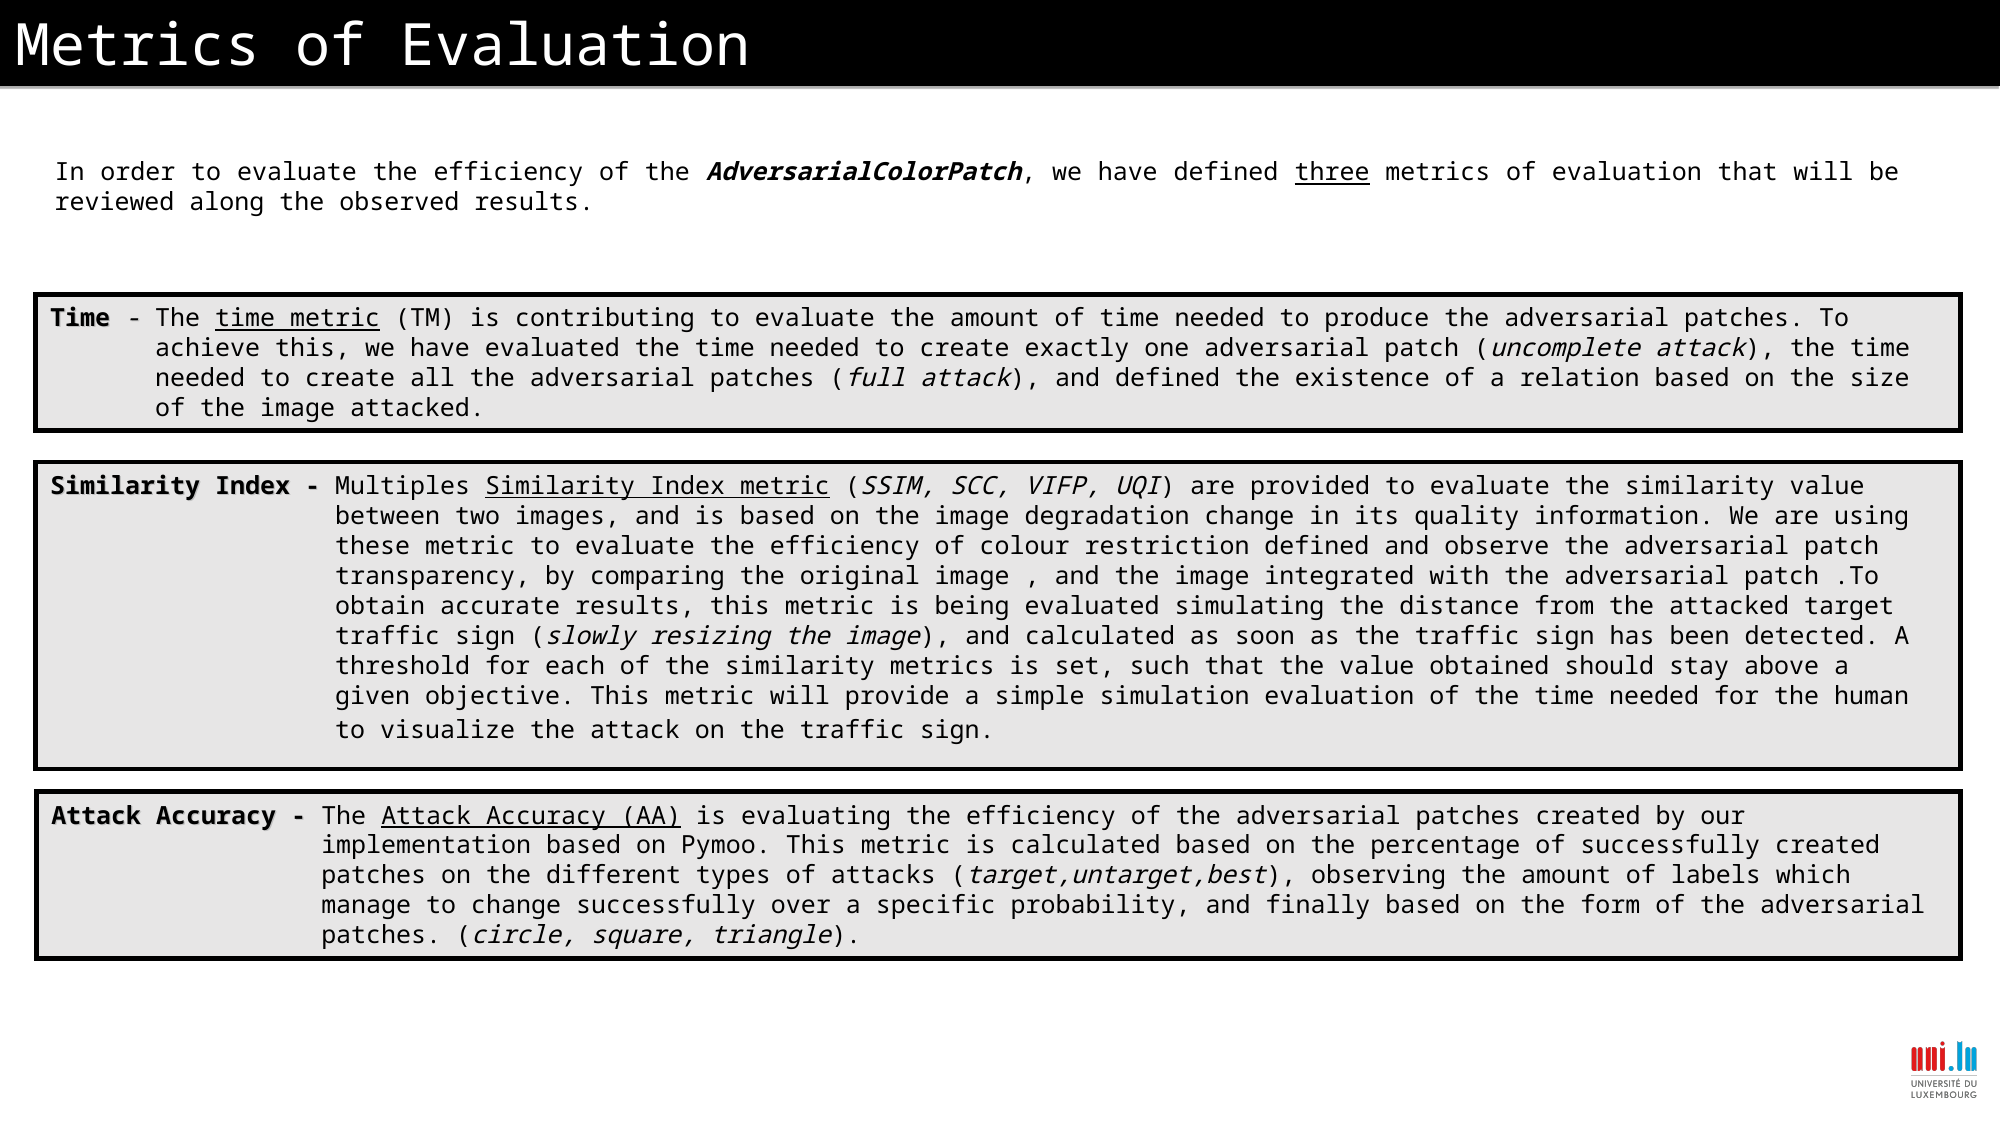

Metrics of Evaluation
In order to evaluate the efficiency of the AdversarialColorPatch, we have defined three metrics of evaluation that will be reviewed along the observed results.
Time - The time metric (TM) is contributing to evaluate the amount of time needed to produce the adversarial patches. To
 achieve this, we have evaluated the time needed to create exactly one adversarial patch (uncomplete attack), the time
 needed to create all the adversarial patches (full attack), and defined the existence of a relation based on the size
 of the image attacked.
Similarity Index - Multiples Similarity Index metric (SSIM, SCC, VIFP, UQI) are provided to evaluate the similarity value
 between two images, and is based on the image degradation change in its quality information. We are using
 these metric to evaluate the efficiency of colour restriction defined and observe the adversarial patch
 transparency, by comparing the original image , and the image integrated with the adversarial patch .To
 obtain accurate results, this metric is being evaluated simulating the distance from the attacked target
 traffic sign (slowly resizing the image), and calculated as soon as the traffic sign has been detected. A
 threshold for each of the similarity metrics is set, such that the value obtained should stay above a
 given objective. This metric will provide a simple simulation evaluation of the time needed for the human
 to visualize the attack on the traffic sign.
Attack Accuracy - The Attack Accuracy (AA) is evaluating the efficiency of the adversarial patches created by our
 implementation based on Pymoo. This metric is calculated based on the percentage of successfully created
 patches on the different types of attacks (target,untarget,best), observing the amount of labels which
 manage to change successfully over a specific probability, and finally based on the form of the adversarial
 patches. (circle, square, triangle).